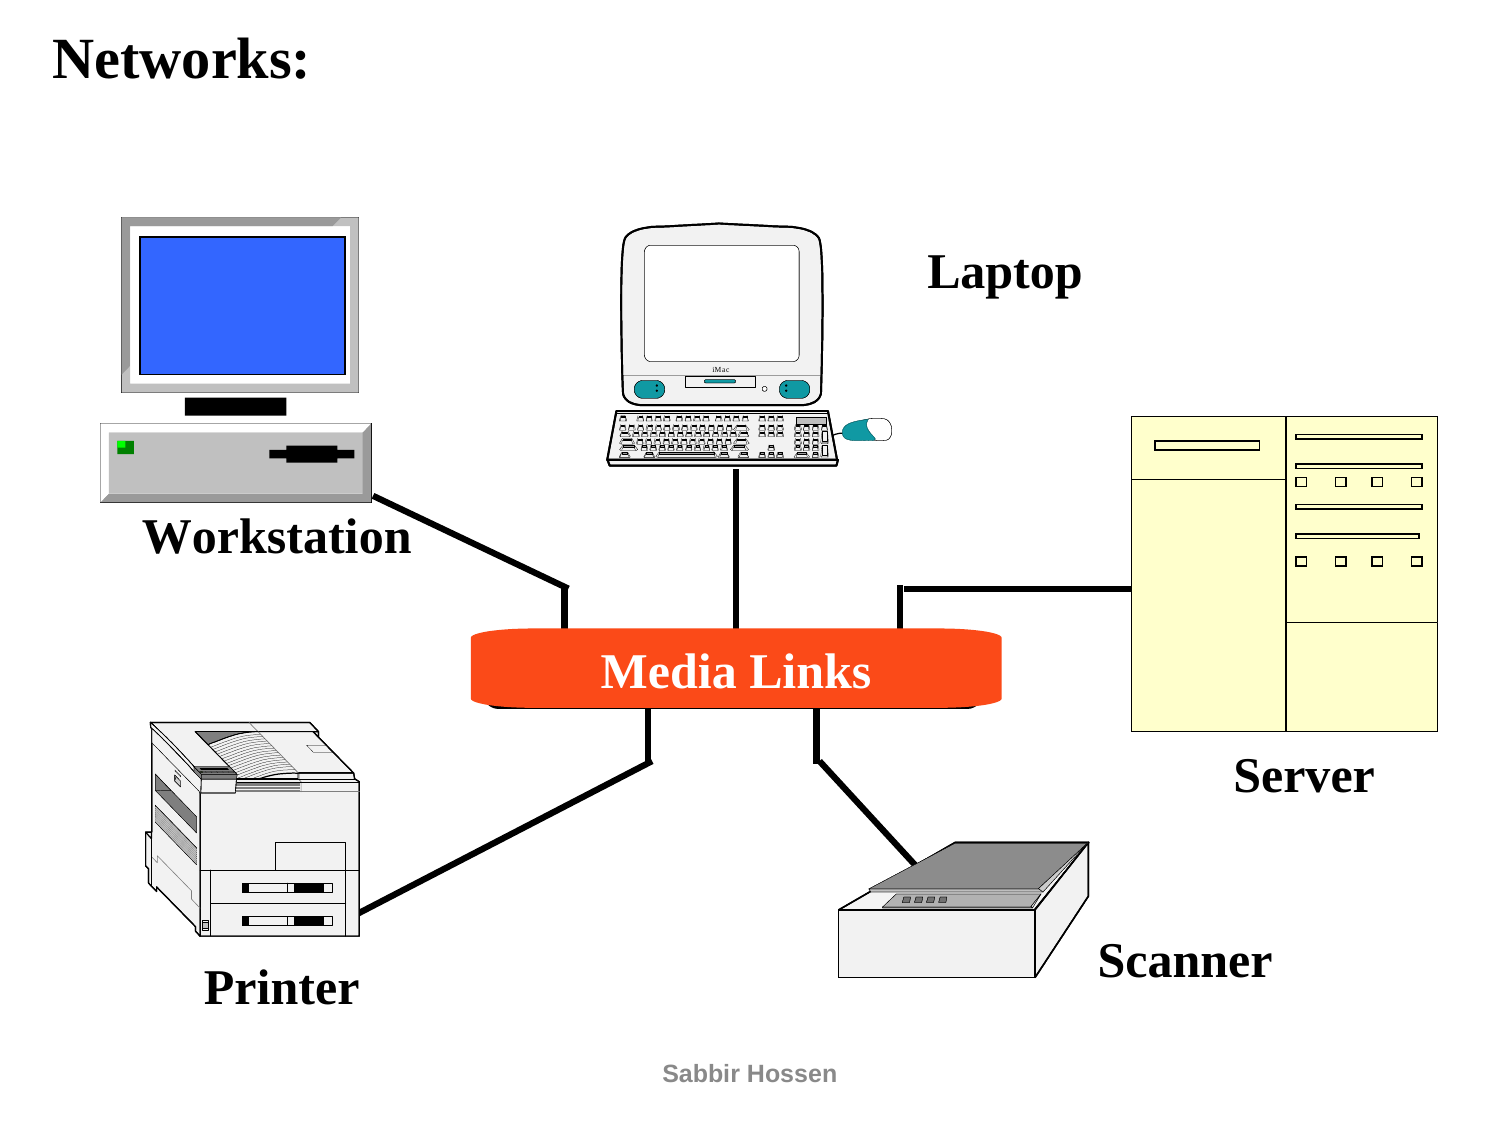

# Networks:
Laptop
Workstation
Media Links
Server
Scanner
Printer
Sabbir Hossen